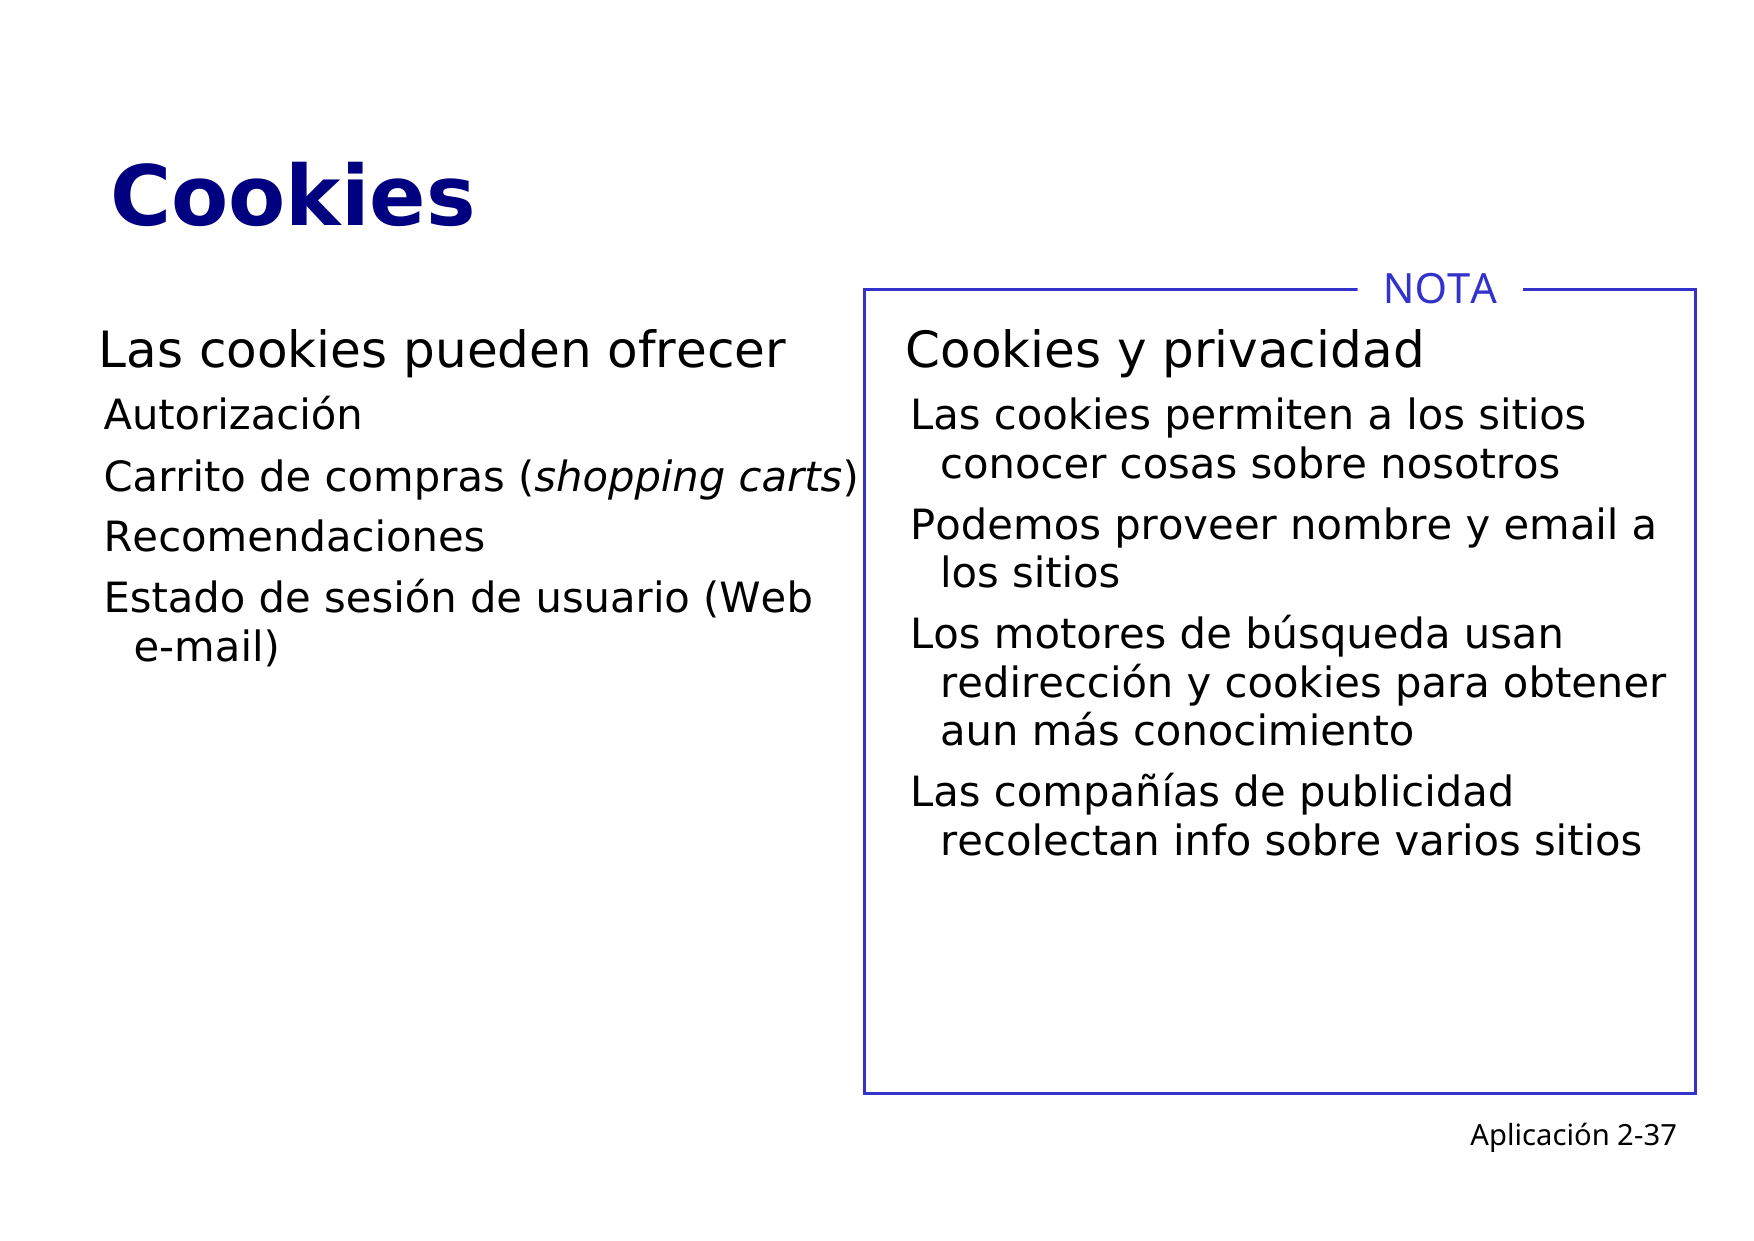

# Cookies
 NOTA
Las cookies pueden ofrecer
Autorización
Carrito de compras (shopping carts)
Recomendaciones
Estado de sesión de usuario (Web e-mail)
Cookies y privacidad
Las cookies permiten a los sitios conocer cosas sobre nosotros
Podemos proveer nombre y email a los sitios
Los motores de búsqueda usan redirección y cookies para obtener aun más conocimiento
Las compañías de publicidad recolectan info sobre varios sitios